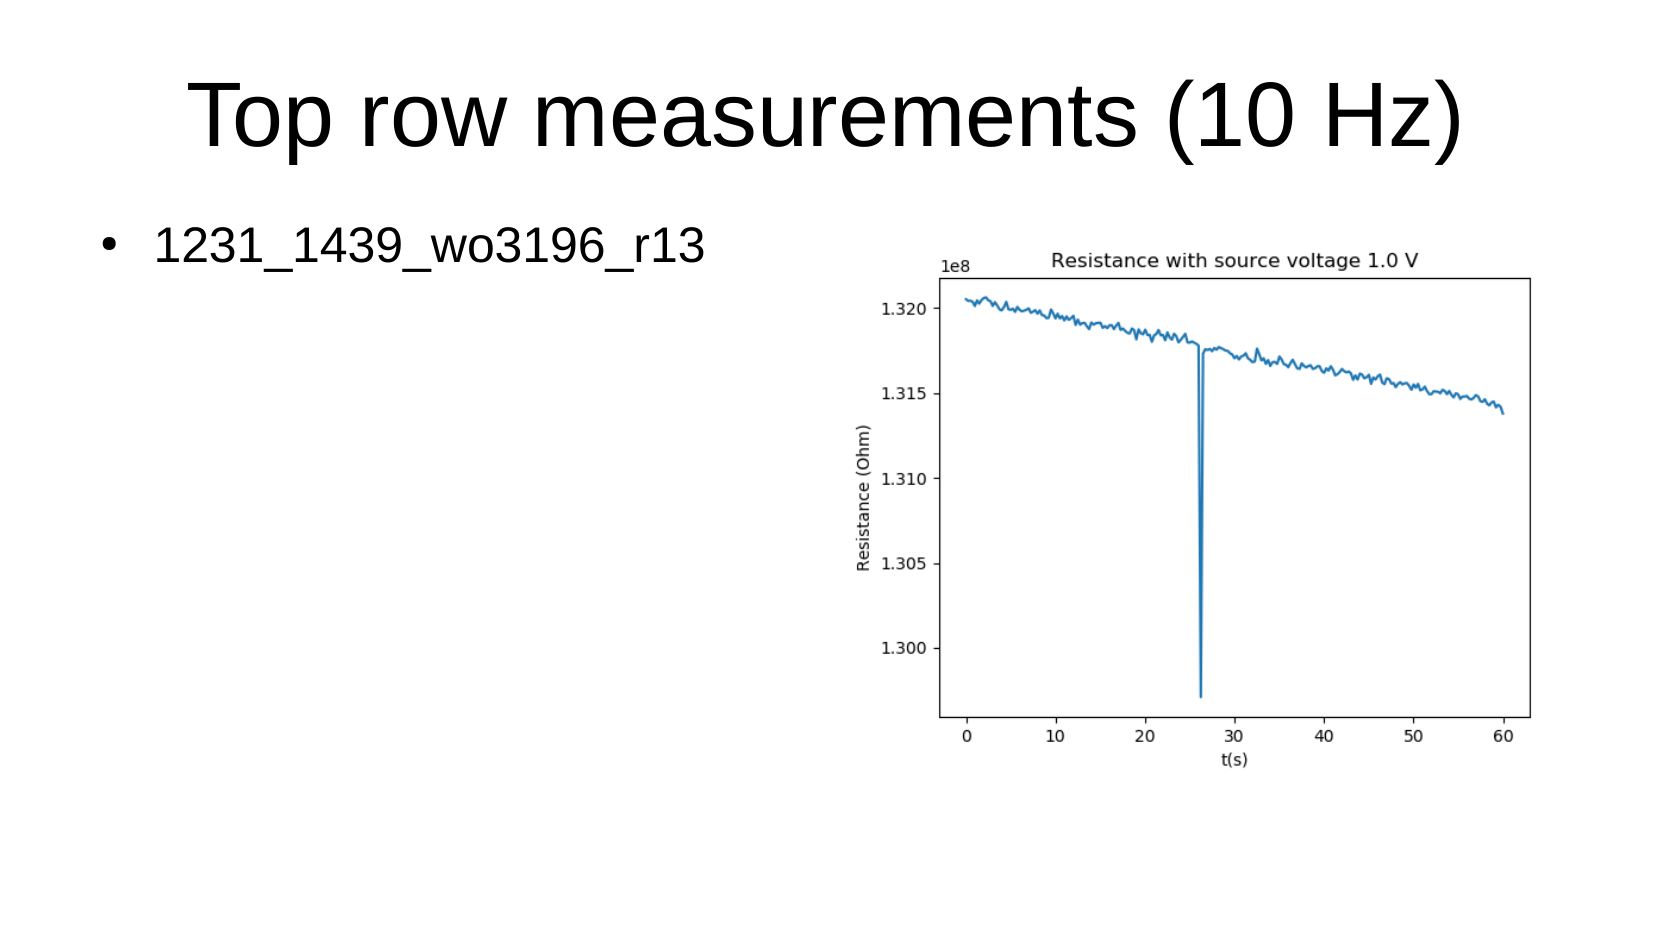

# Top row measurements (10 Hz)
1231_1439_wo3196_r13